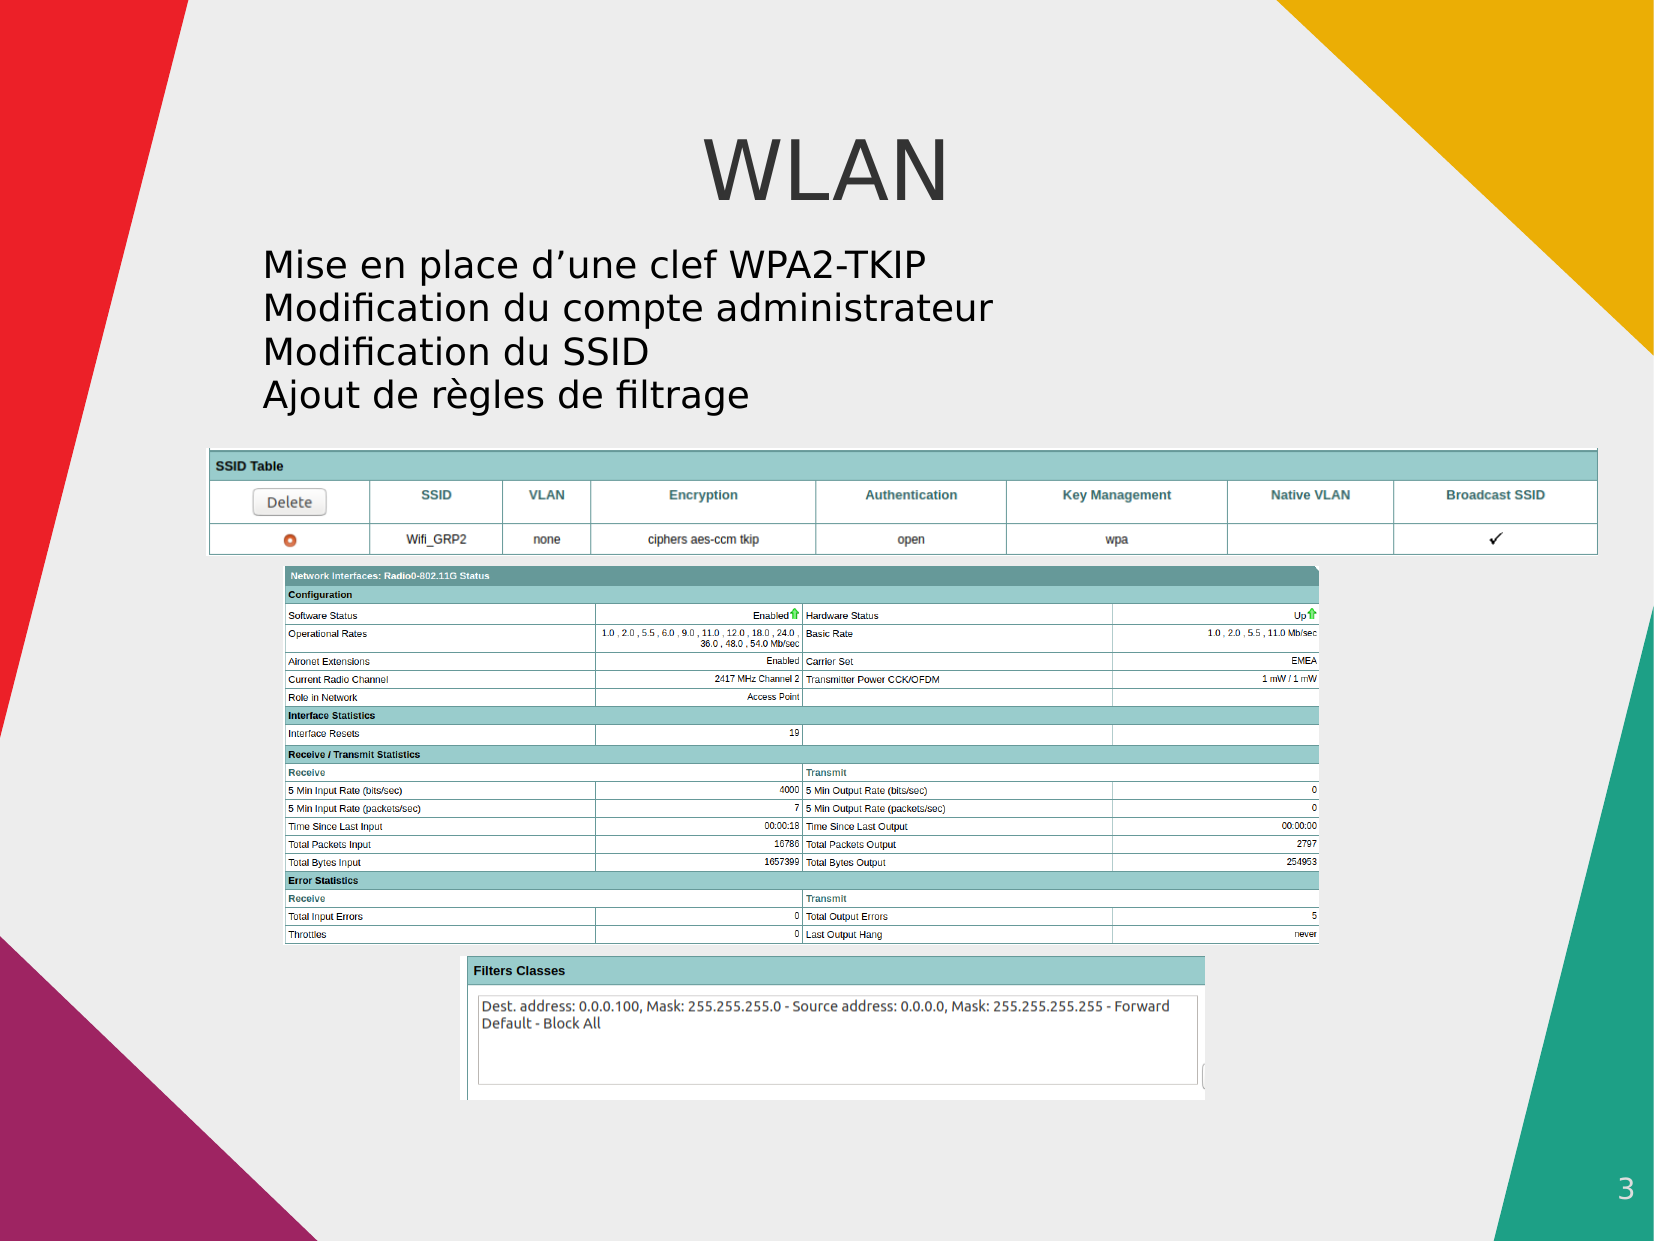

# WLAN
Mise en place d’une clef WPA2-TKIP
Modification du compte administrateur
Modification du SSID
Ajout de règles de filtrage
3